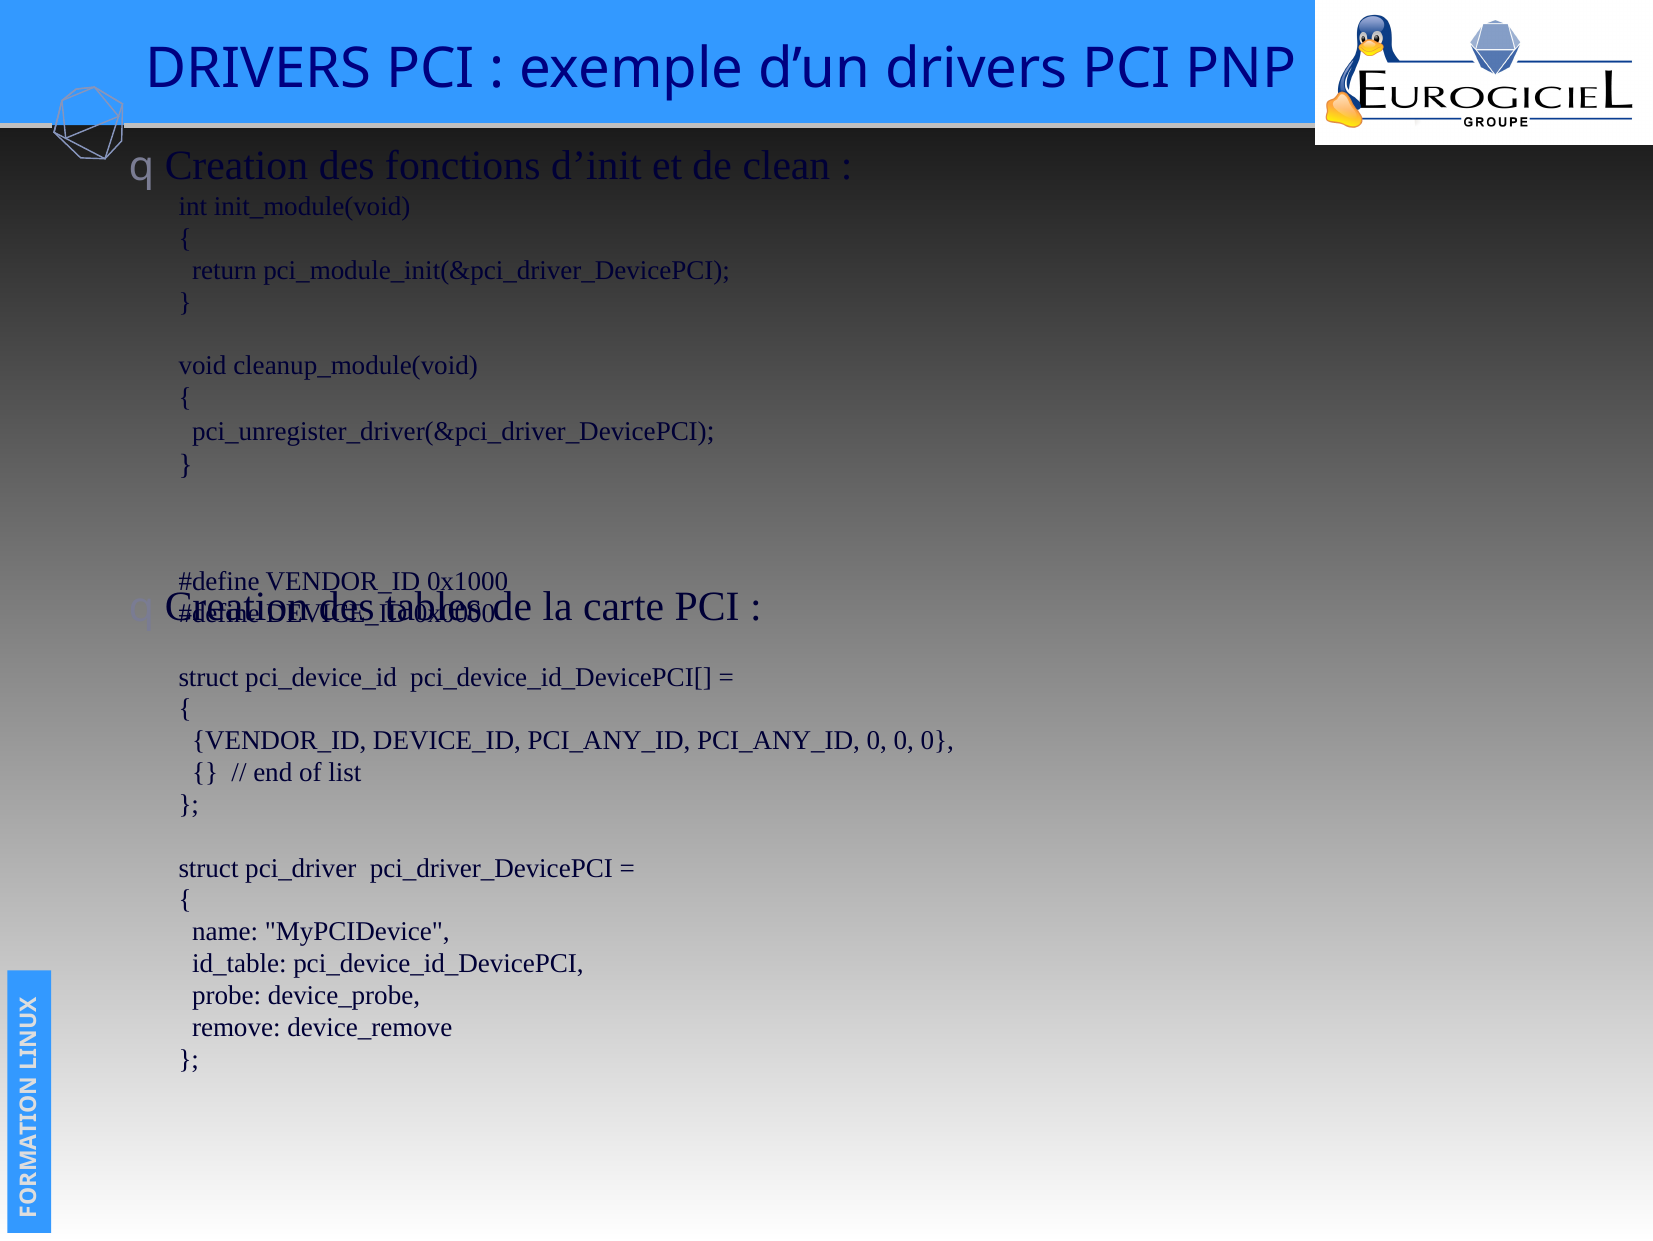

# DRIVERS PCI : exemple d’un drivers PCI PNP
 Creation des fonctions d’init et de clean :
 Creation des tables de la carte PCI :
int init_module(void)
{
 return pci_module_init(&pci_driver_DevicePCI);
}
void cleanup_module(void)
{
 pci_unregister_driver(&pci_driver_DevicePCI);
}
#define VENDOR_ID 0x1000
#define DEVICE_ID 0x0000
struct pci_device_id pci_device_id_DevicePCI[] =
{
 {VENDOR_ID, DEVICE_ID, PCI_ANY_ID, PCI_ANY_ID, 0, 0, 0},
 {} // end of list
};
struct pci_driver pci_driver_DevicePCI =
{
 name: "MyPCIDevice",
 id_table: pci_device_id_DevicePCI,
 probe: device_probe,
 remove: device_remove
};